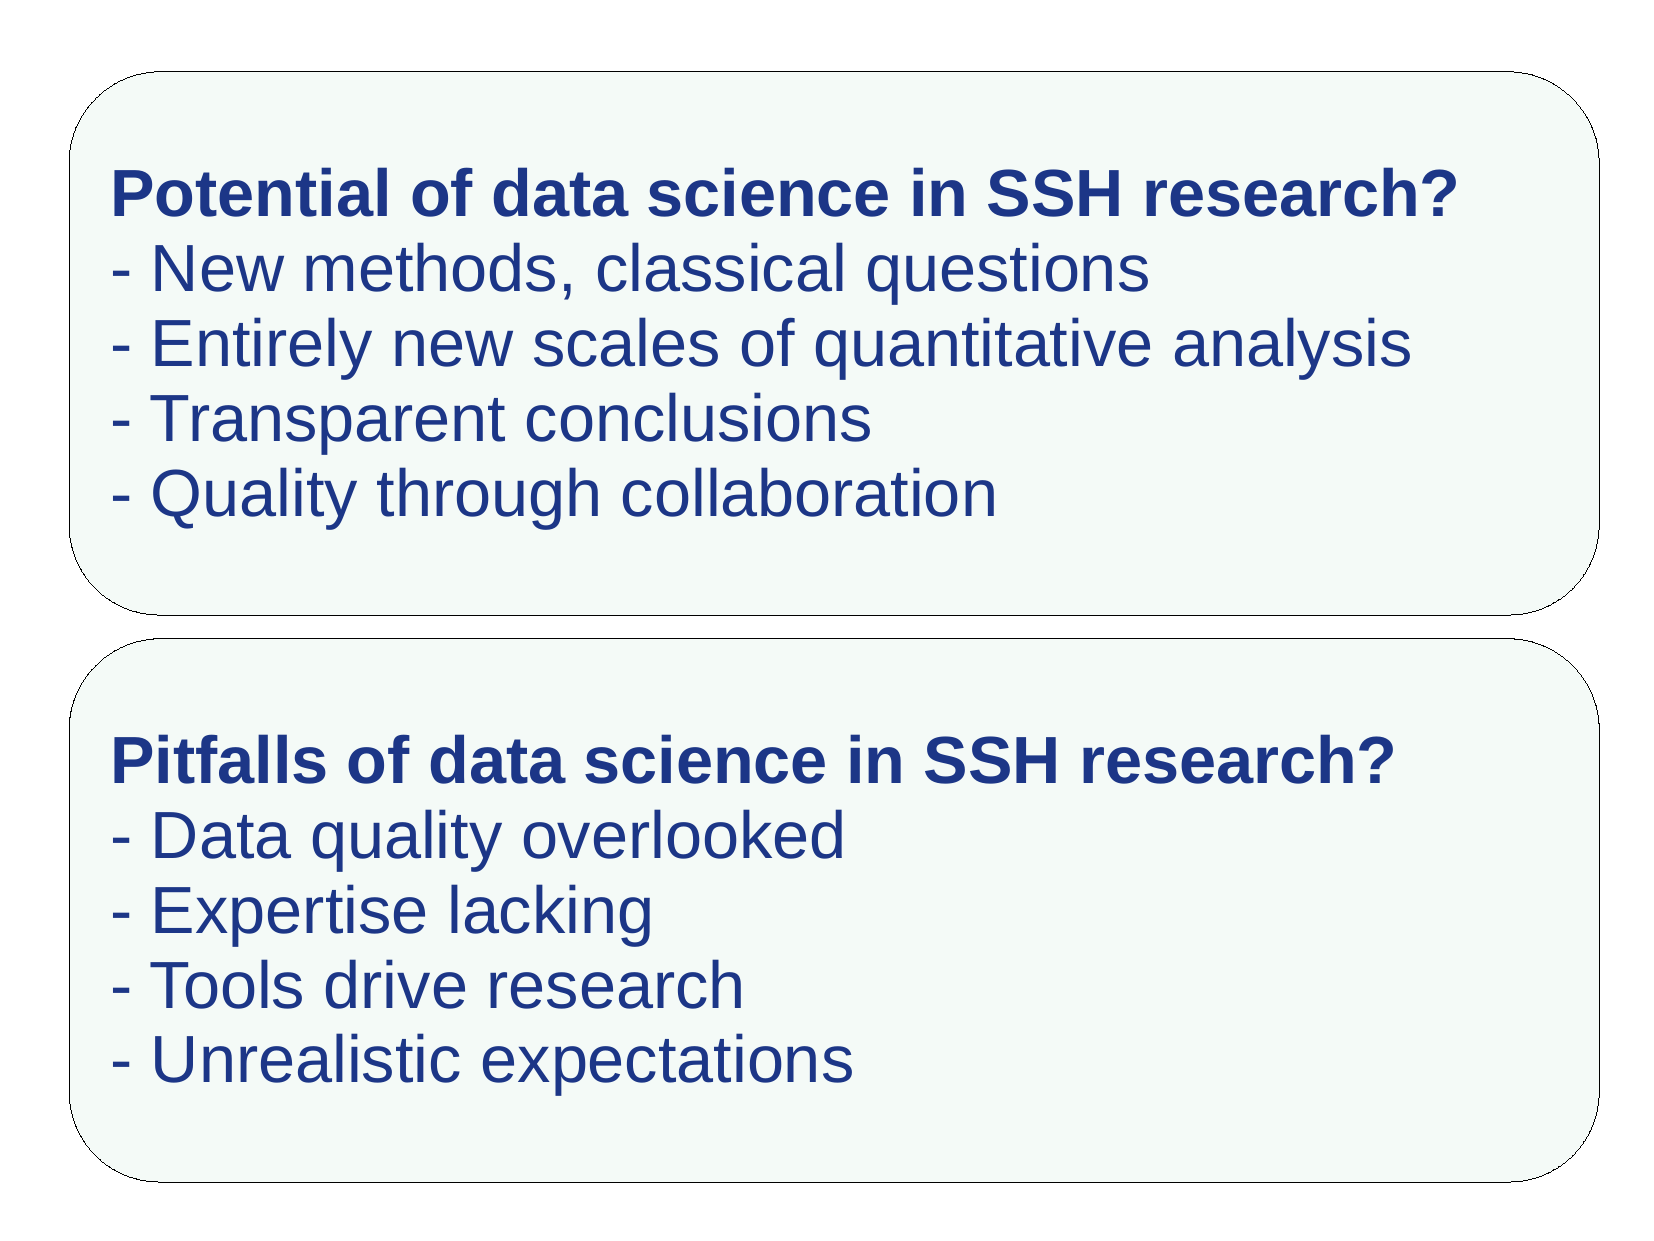

Potential of data science in SSH research?
- New methods, classical questions
- Entirely new scales of quantitative analysis
- Transparent conclusions
- Quality through collaboration
Pitfalls of data science in SSH research?
- Data quality overlooked
- Expertise lacking
- Tools drive research
- Unrealistic expectations